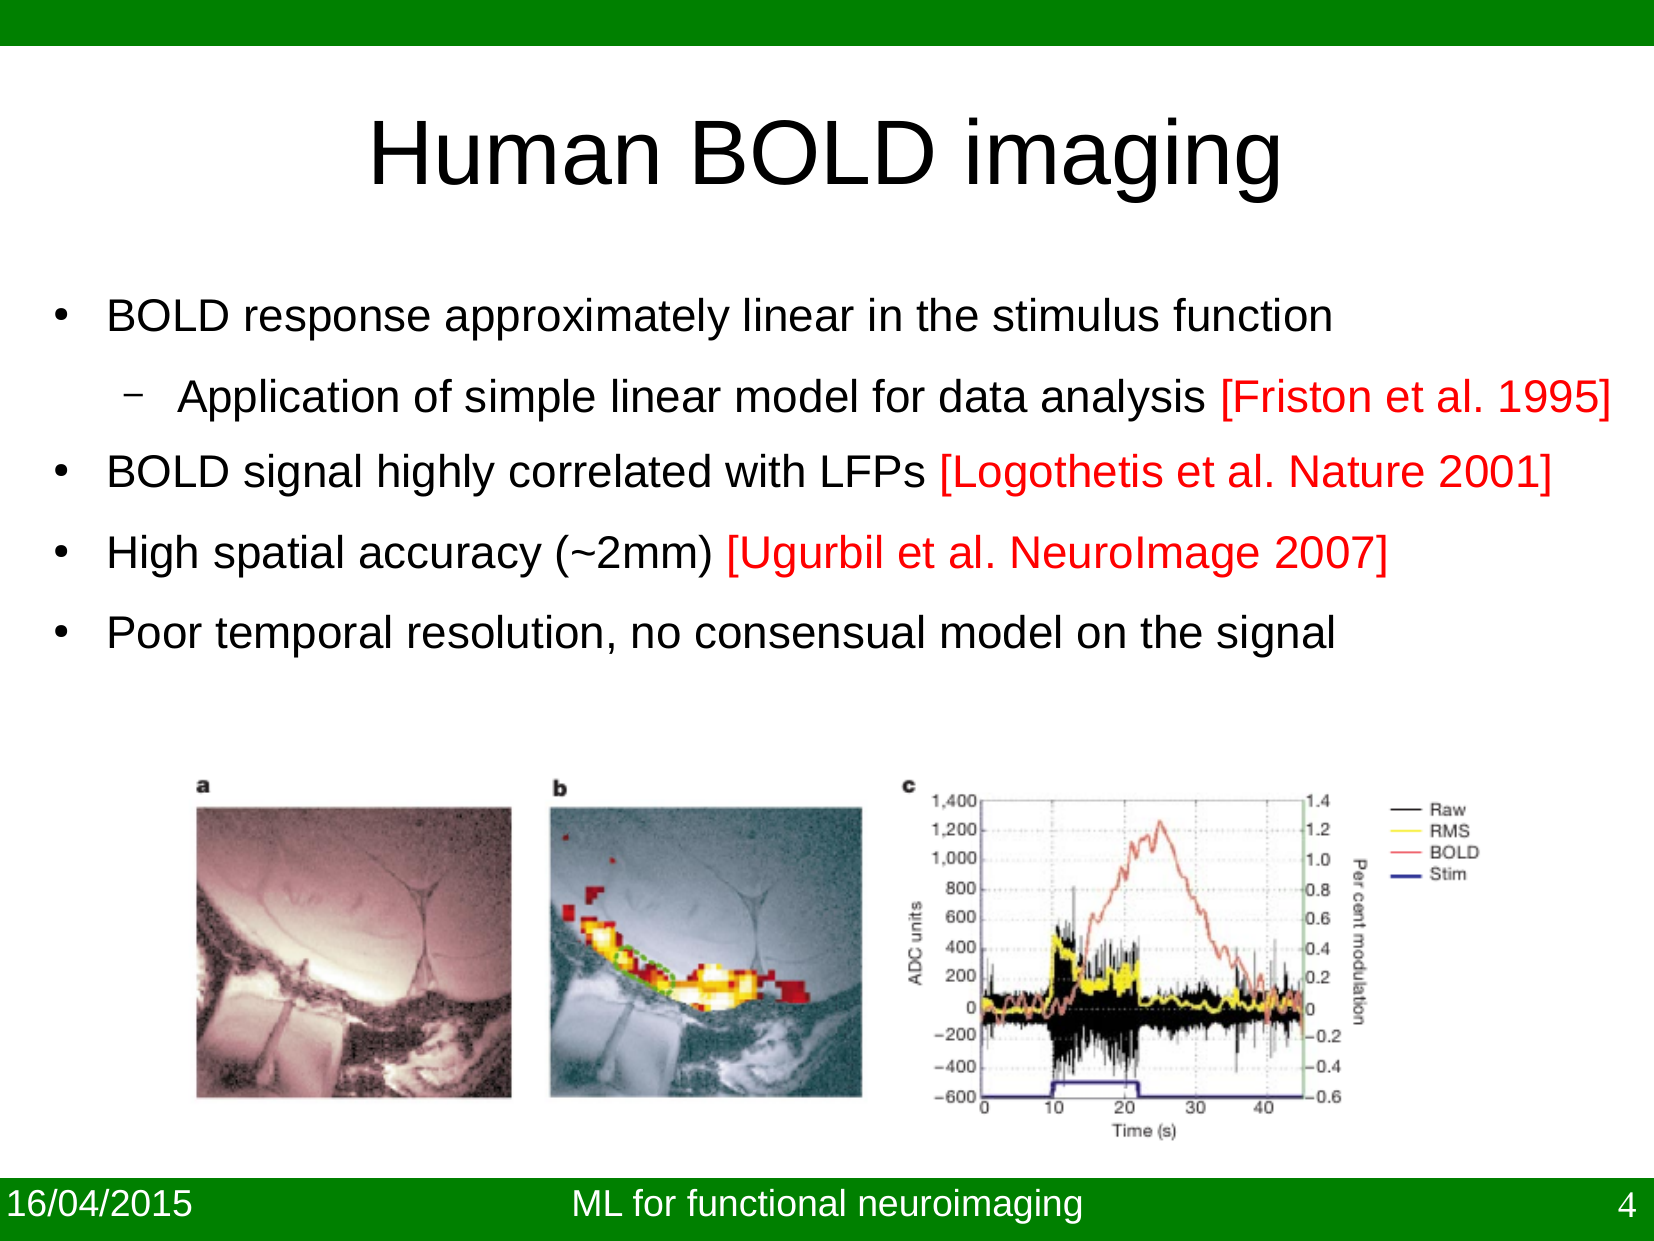

# Human BOLD imaging
BOLD response approximately linear in the stimulus function
Application of simple linear model for data analysis [Friston et al. 1995]
BOLD signal highly correlated with LFPs [Logothetis et al. Nature 2001]
High spatial accuracy (~2mm) [Ugurbil et al. NeuroImage 2007]
Poor temporal resolution, no consensual model on the signal
4